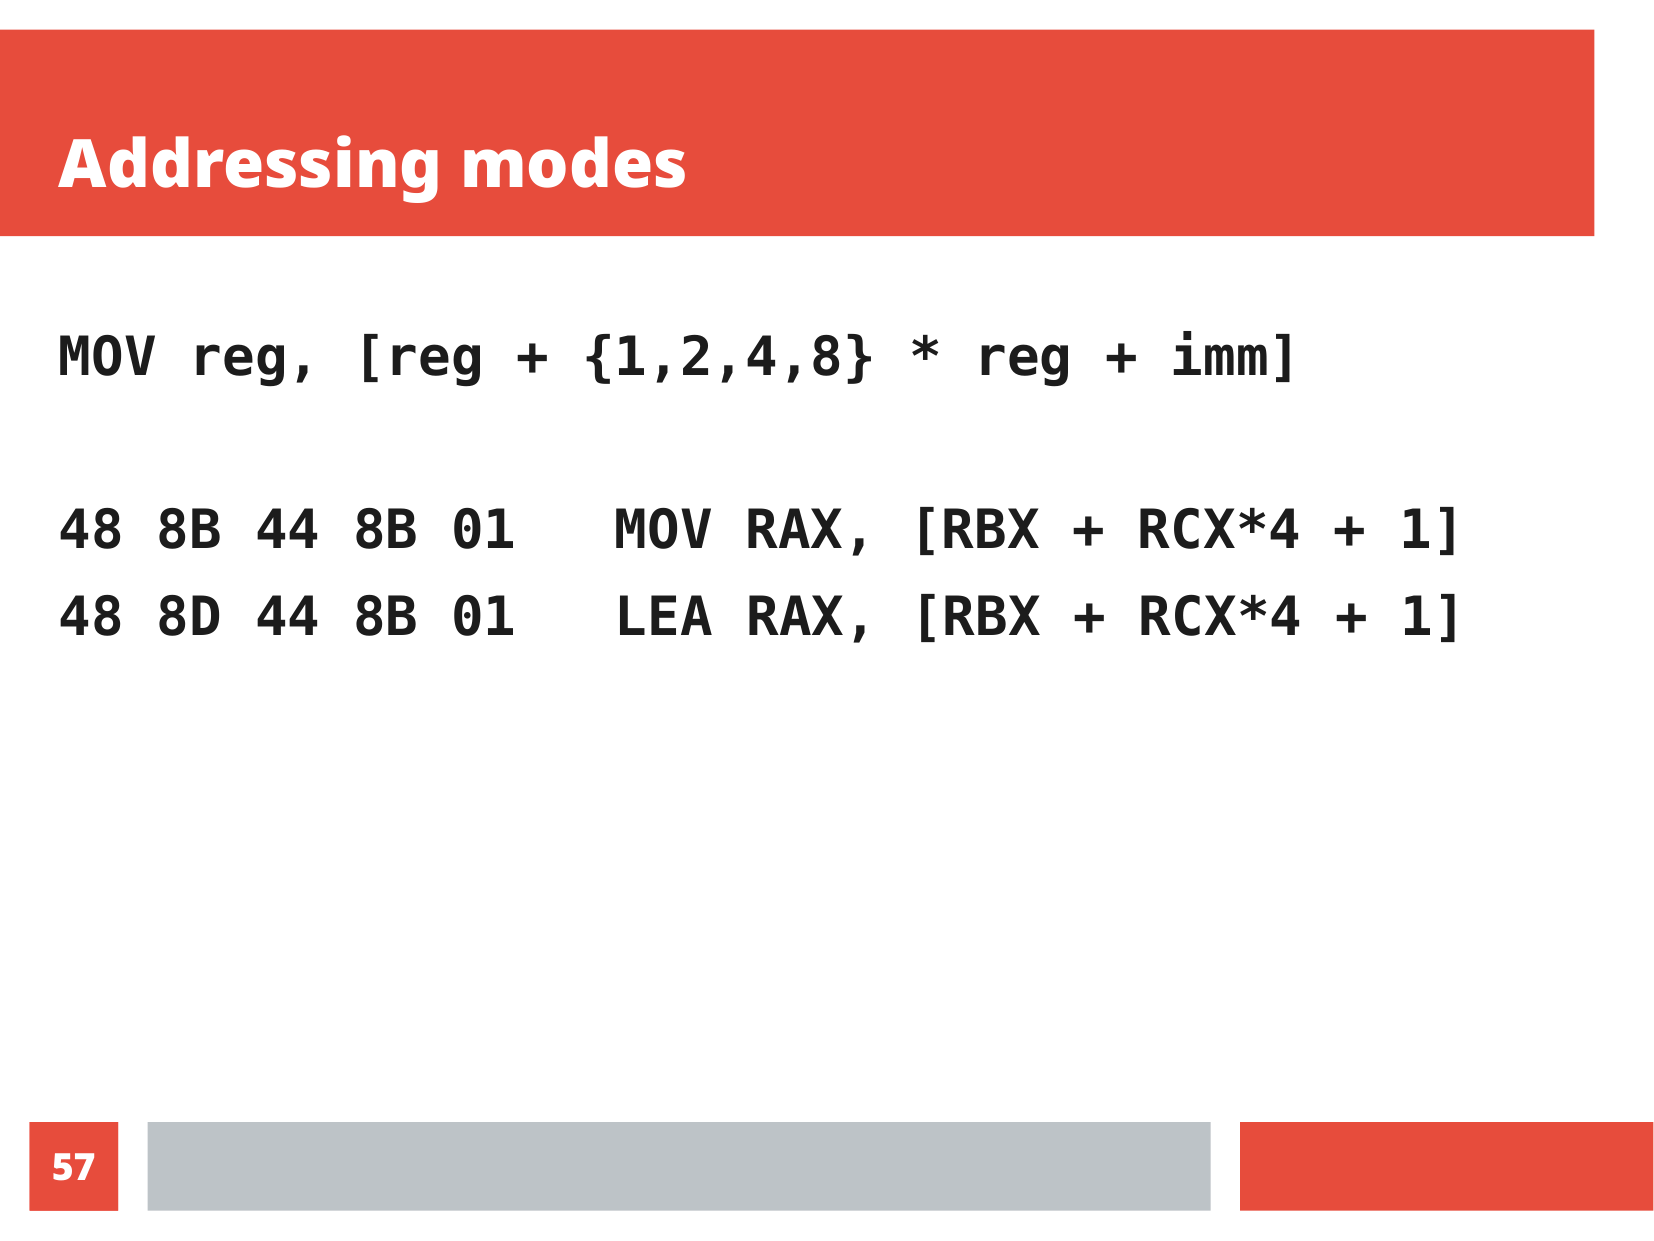

# Addressing modes
MOV reg, [reg + {1,2,4,8} * reg + imm]
48 8B 44 8B 01 MOV RAX, [RBX + RCX*4 + 1]
48 8D 44 8B 01 LEA RAX, [RBX + RCX*4 + 1]
57